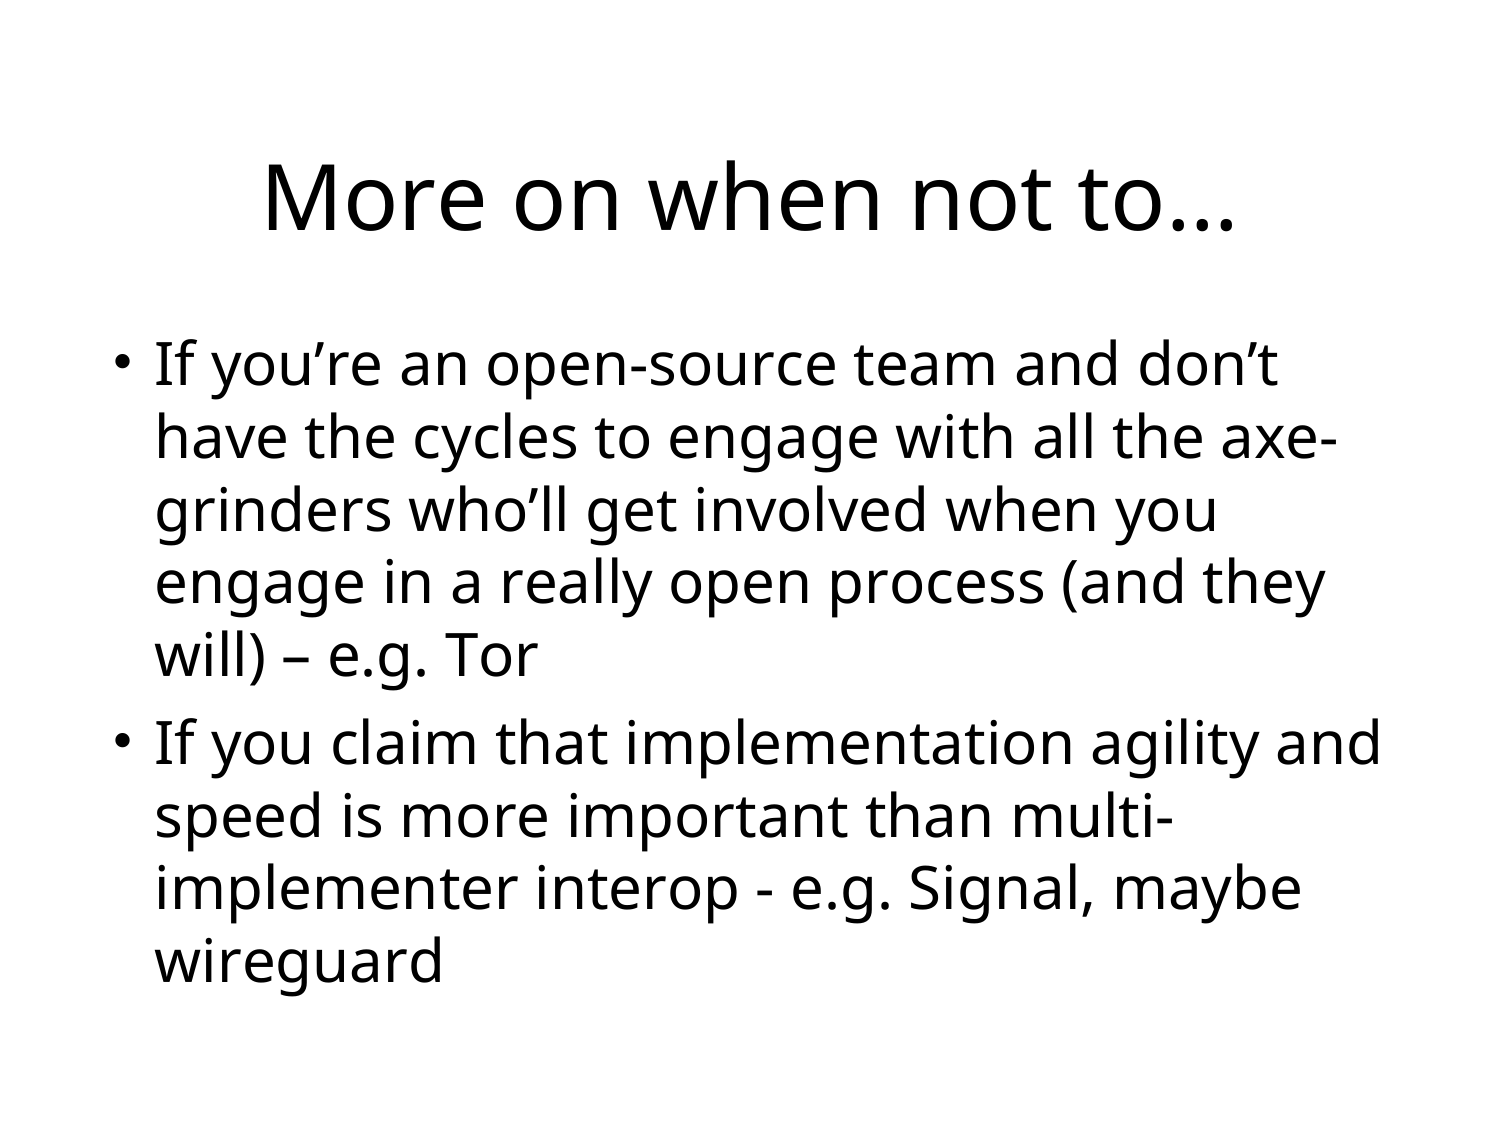

# More on when not to...
If you’re an open-source team and don’t have the cycles to engage with all the axe-grinders who’ll get involved when you engage in a really open process (and they will) – e.g. Tor
If you claim that implementation agility and speed is more important than multi-implementer interop - e.g. Signal, maybe wireguard